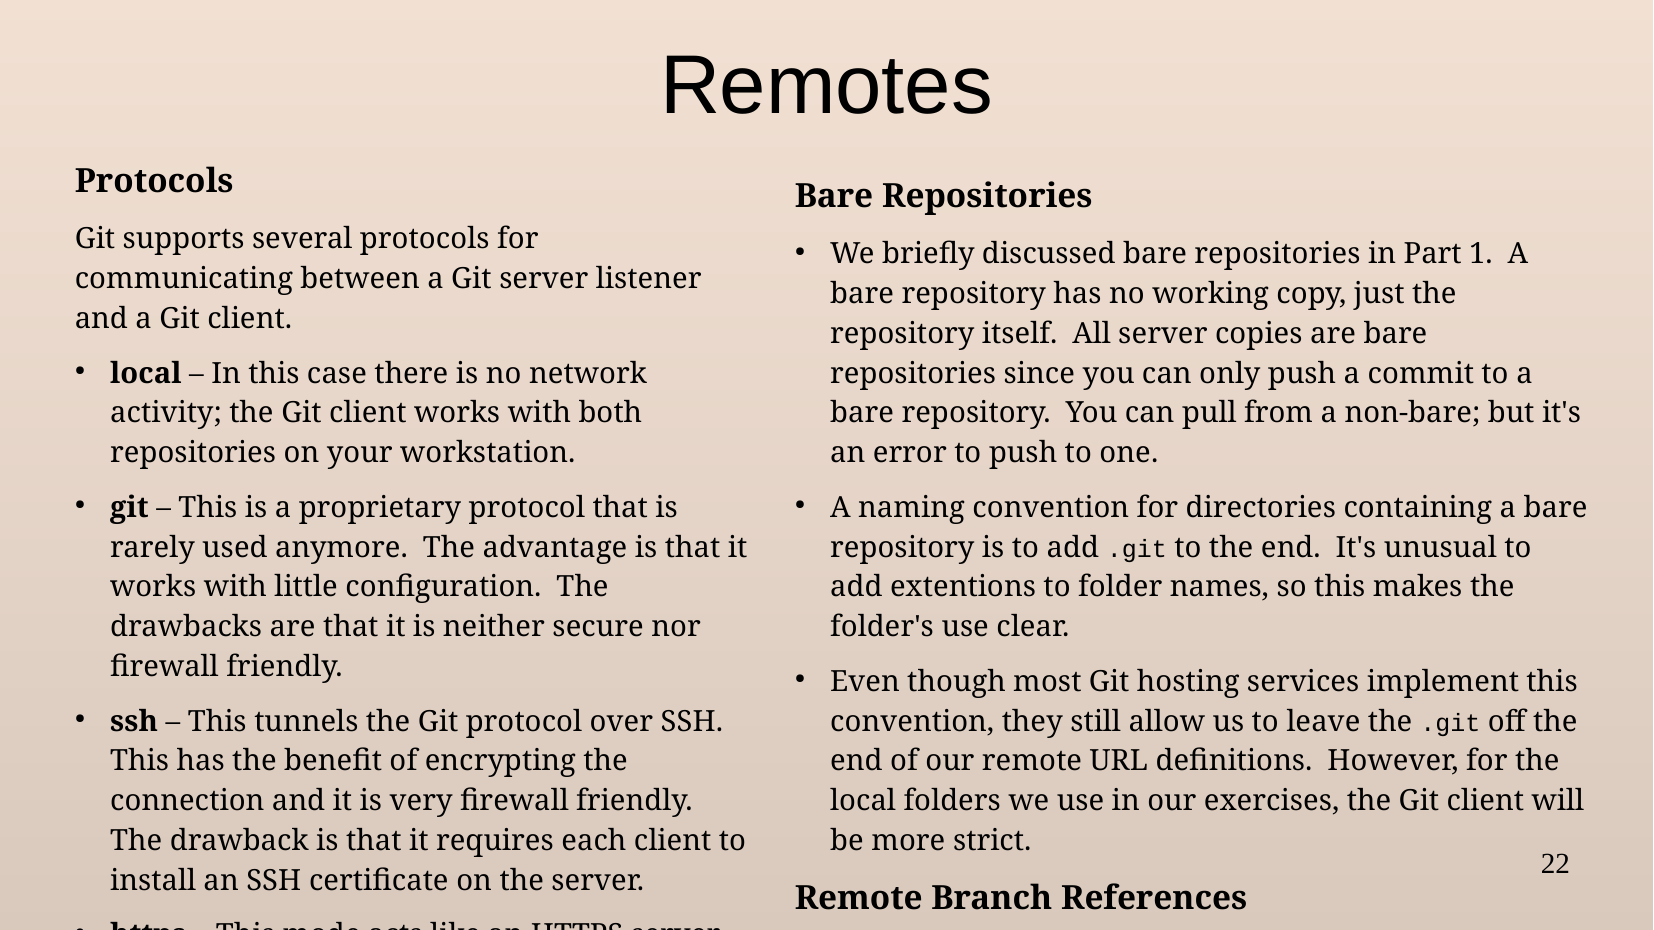

# Remotes
Protocols
Git supports several protocols for communicating between a Git server listener and a Git client.
local – In this case there is no network activity; the Git client works with both repositories on your workstation.
git – This is a proprietary protocol that is rarely used anymore. The advantage is that it works with little configuration. The drawbacks are that it is neither secure nor firewall friendly.
ssh – This tunnels the Git protocol over SSH. This has the benefit of encrypting the connection and it is very firewall friendly. The drawback is that it requires each client to install an SSH certificate on the server.
https – This mode acts like an HTTPS server. The user must be authenticated on the first request. But usually the credentials can be cached and reused later.
These days, Git hosting services take care of the security configurations, making the bottom two options the most common.
Bare Repositories
We briefly discussed bare repositories in Part 1. A bare repository has no working copy, just the repository itself. All server copies are bare repositories since you can only push a commit to a bare repository. You can pull from a non-bare; but it's an error to push to one.
A naming convention for directories containing a bare repository is to add .git to the end. It's unusual to add extentions to folder names, so this makes the folder's use clear.
Even though most Git hosting services implement this convention, they still allow us to leave the .git off the end of our remote URL definitions. However, for the local folders we use in our exercises, the Git client will be more strict.
Remote Branch References
We reference a local branch simply by its name. Remote branches are prefaced by their remote name. If the remote name is origin, then a reference to the master branch would be origin/master.
22